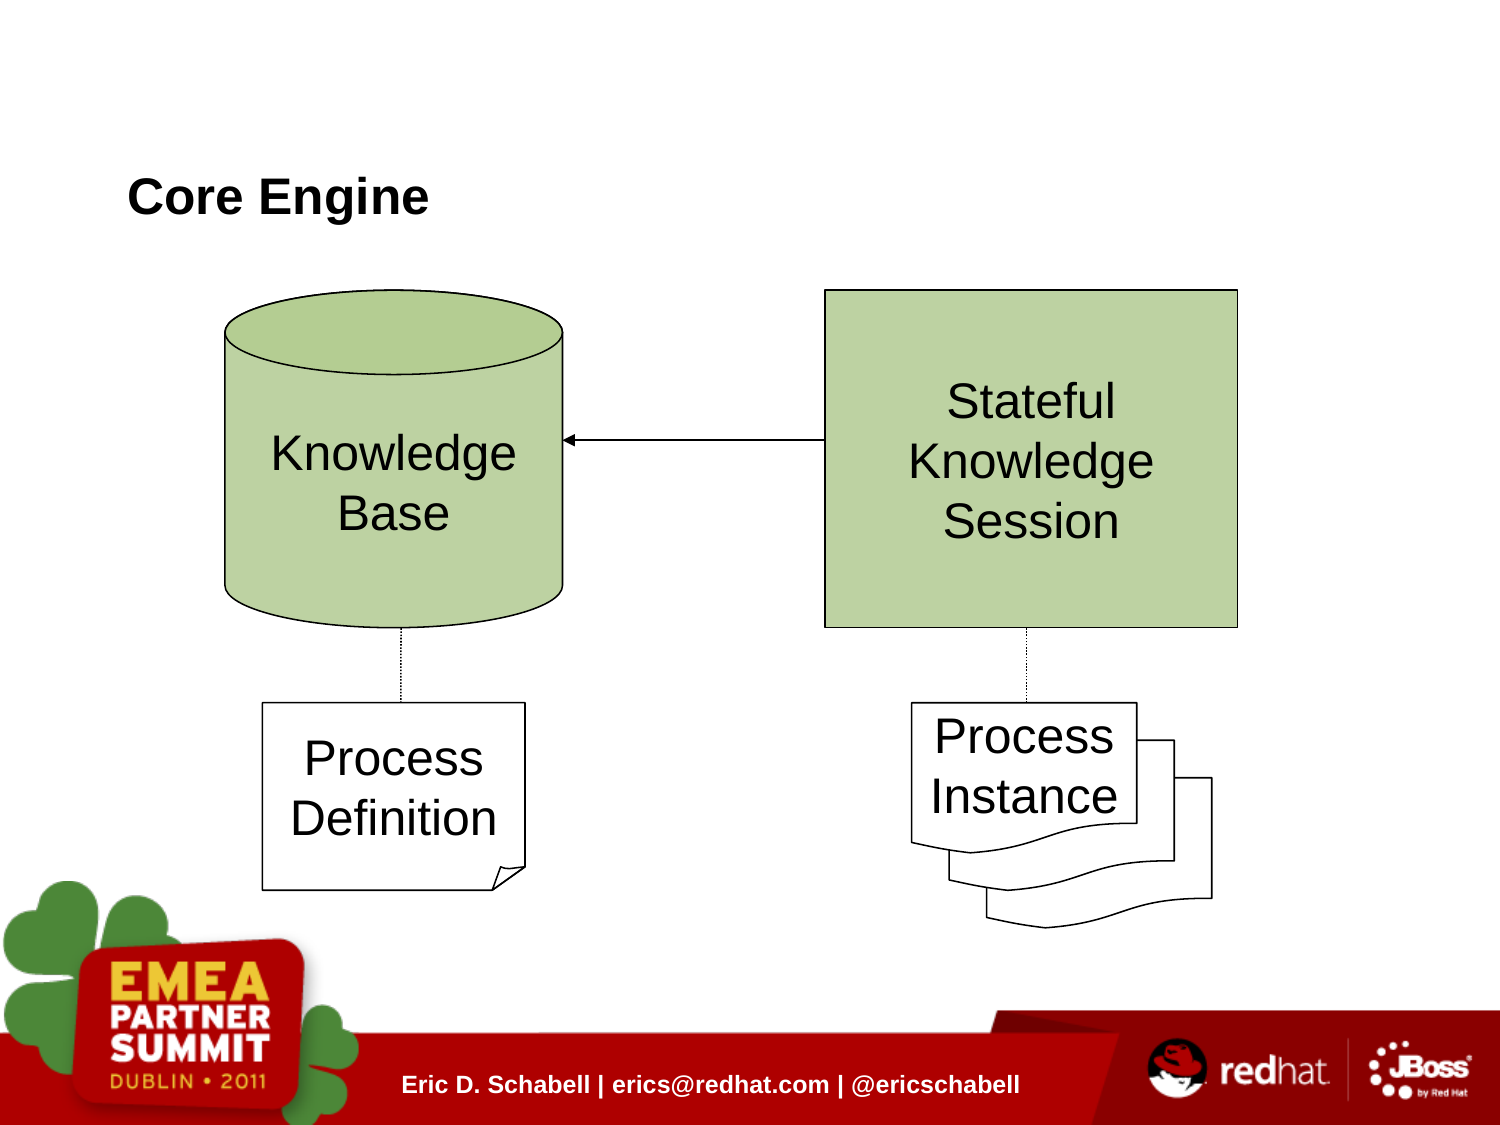

# Core Engine
Knowledge
Base
Stateful
Knowledge
Session
Process
Definition
Process
Instance